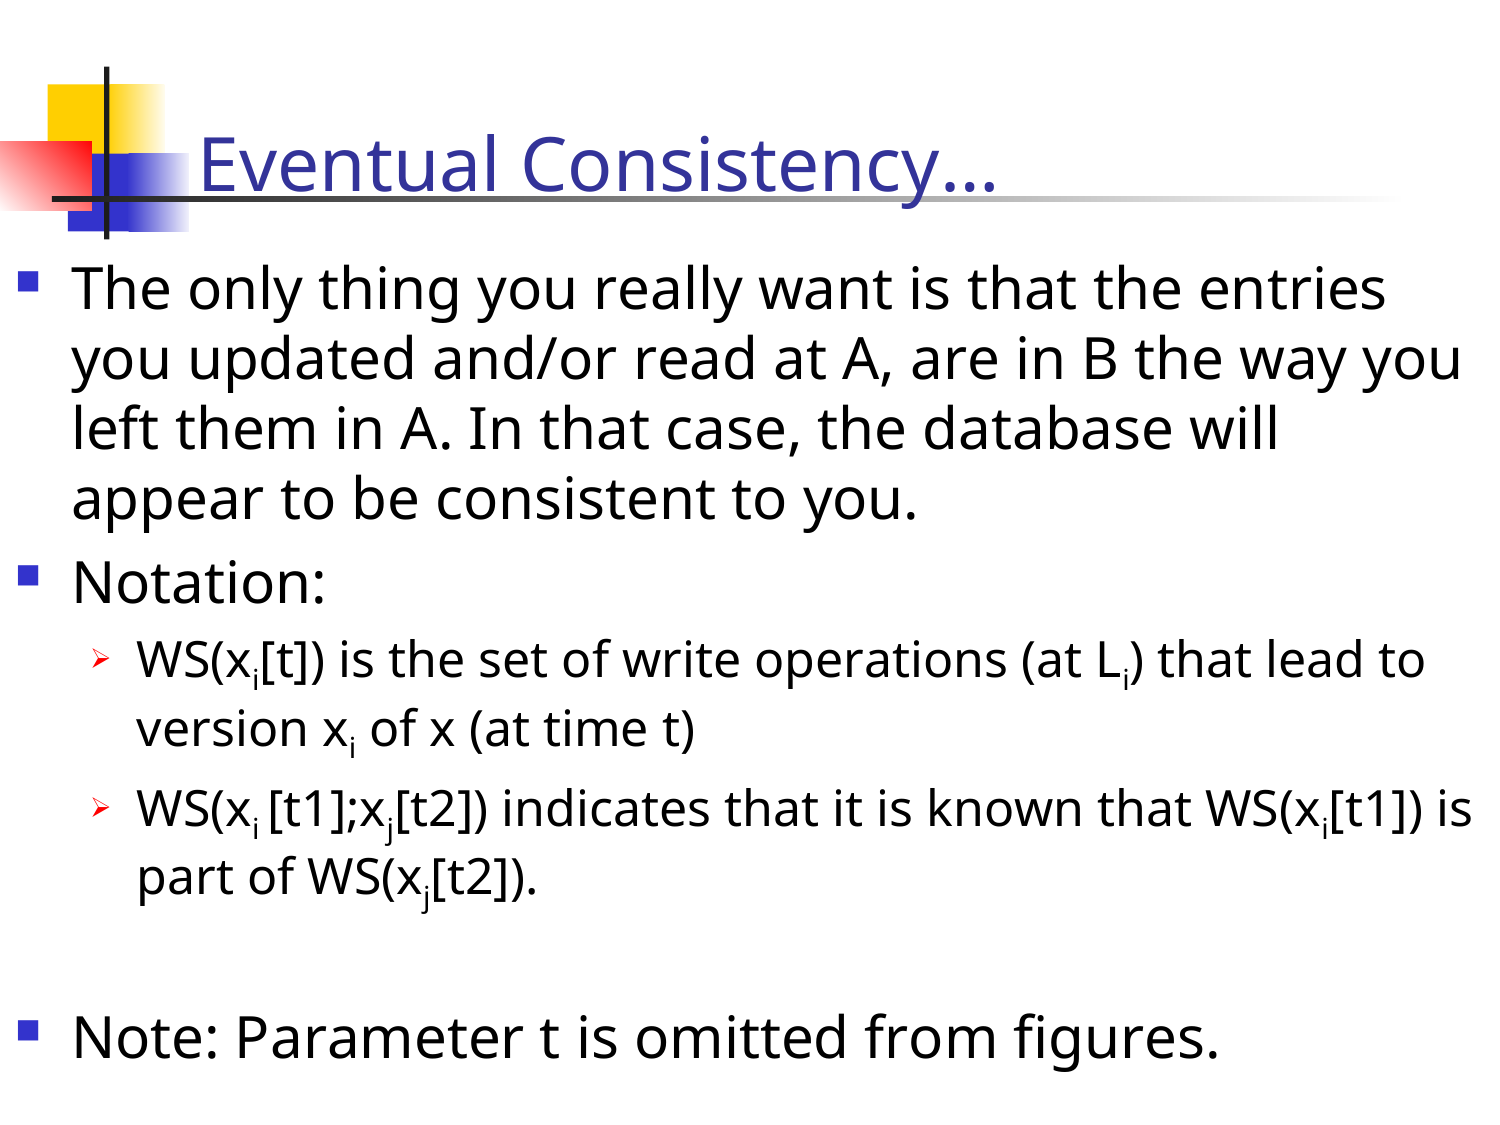

Eventual Consistency…
The only thing you really want is that the entries you updated and/or read at A, are in B the way you left them in A. In that case, the database will appear to be consistent to you.
Notation:
WS(xi[t]) is the set of write operations (at Li) that lead to version xi of x (at time t)
WS(xi [t1];xj[t2]) indicates that it is known that WS(xi[t1]) is part of WS(xj[t2]).
Note: Parameter t is omitted from ﬁgures.